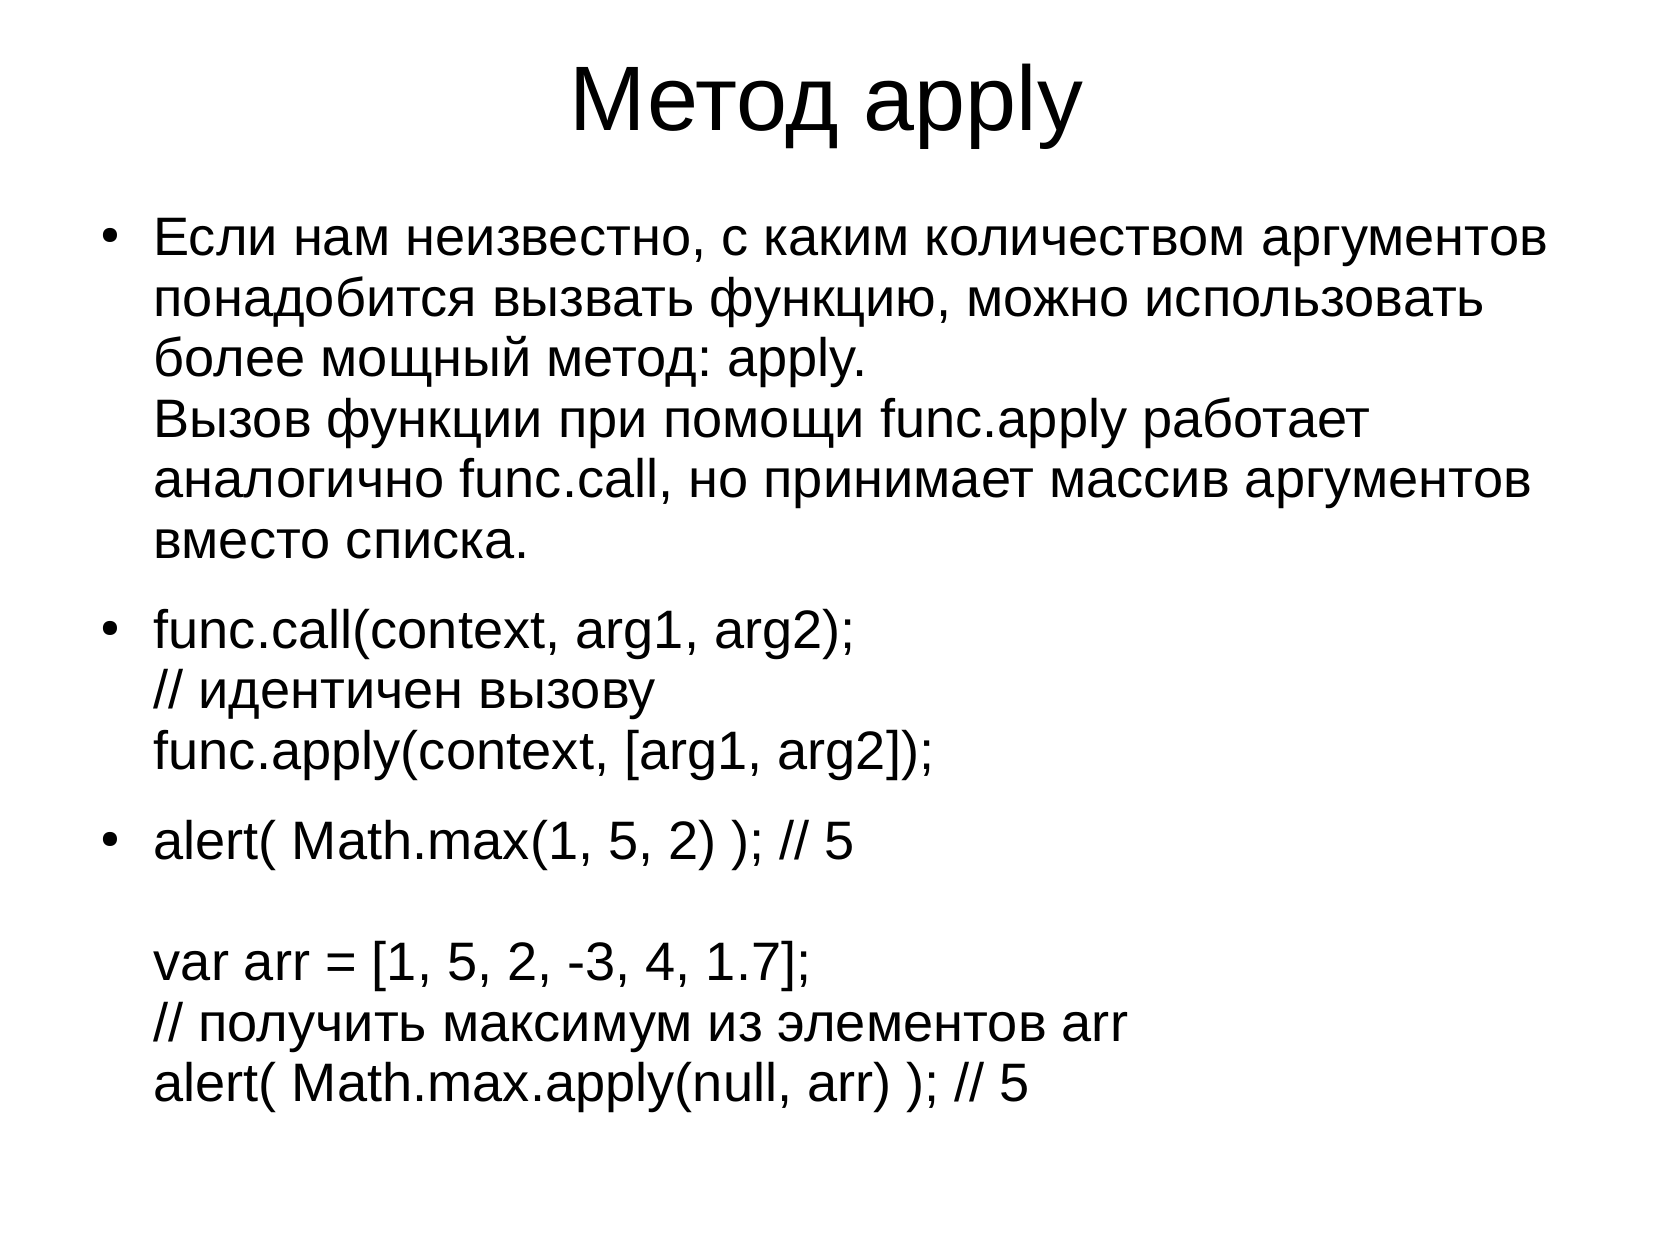

# Метод apply
Если нам неизвестно, с каким количеством аргументов понадобится вызвать функцию, можно использовать более мощный метод: apply.
Вызов функции при помощи func.apply работает аналогично func.call, но принимает массив аргументов вместо списка.
func.call(context, arg1, arg2);
// идентичен вызову
func.apply(context, [arg1, arg2]);
alert( Math.max(1, 5, 2) ); // 5
var arr = [1, 5, 2, -3, 4, 1.7];
// получить максимум из элементов arr
alert( Math.max.apply(null, arr) ); // 5